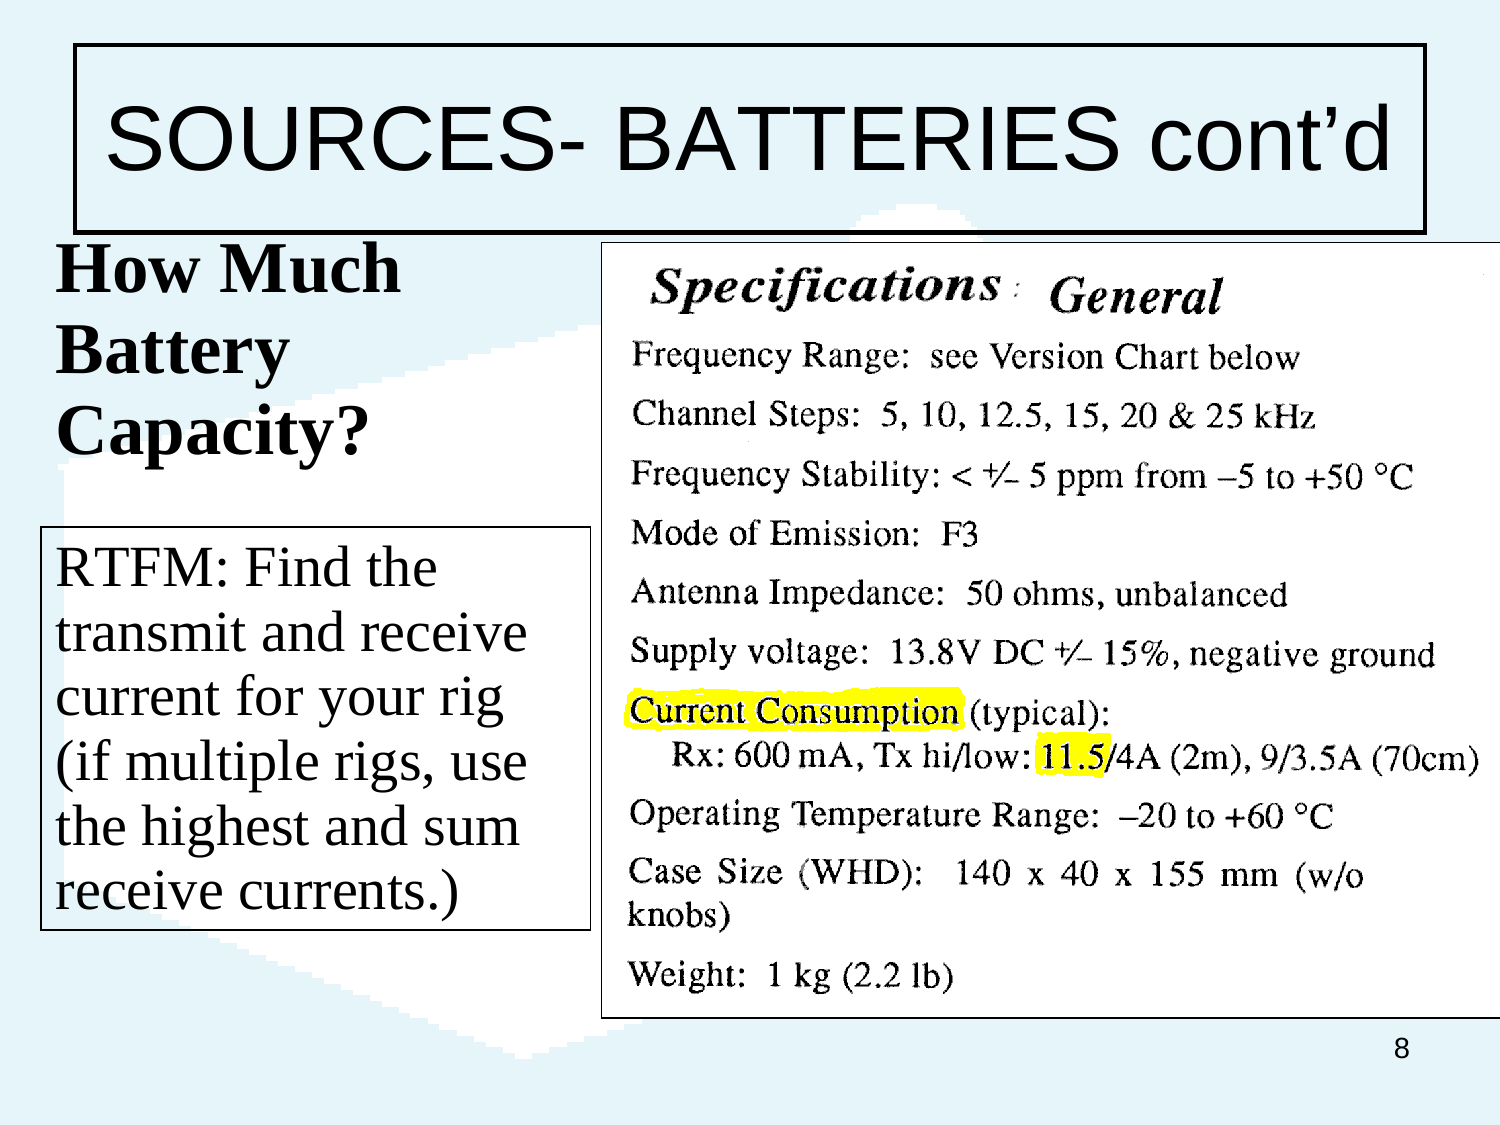

# SOURCES- BATTERIES cont’d
How Much Battery Capacity?
RTFM: Find the transmit and receive current for your rig
(if multiple rigs, use the highest and sum receive currents.)
8